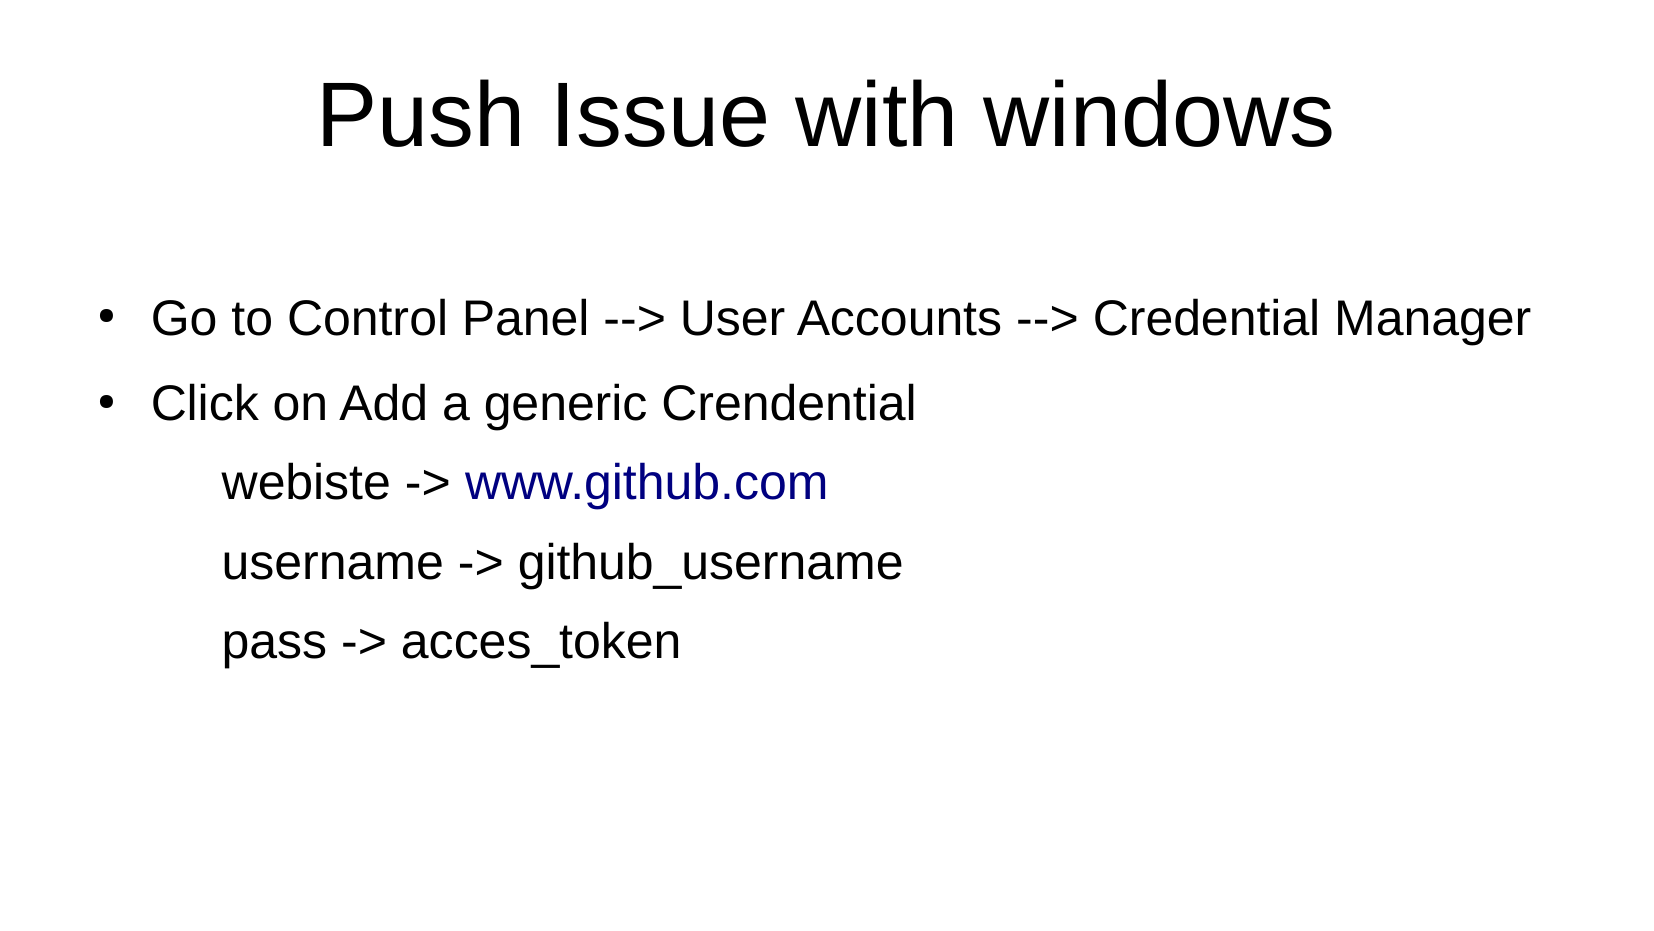

# Push Issue with windows
Go to Control Panel --> User Accounts --> Credential Manager
Click on Add a generic Crendential
webiste -> www.github.com
username -> github_username
pass -> acces_token